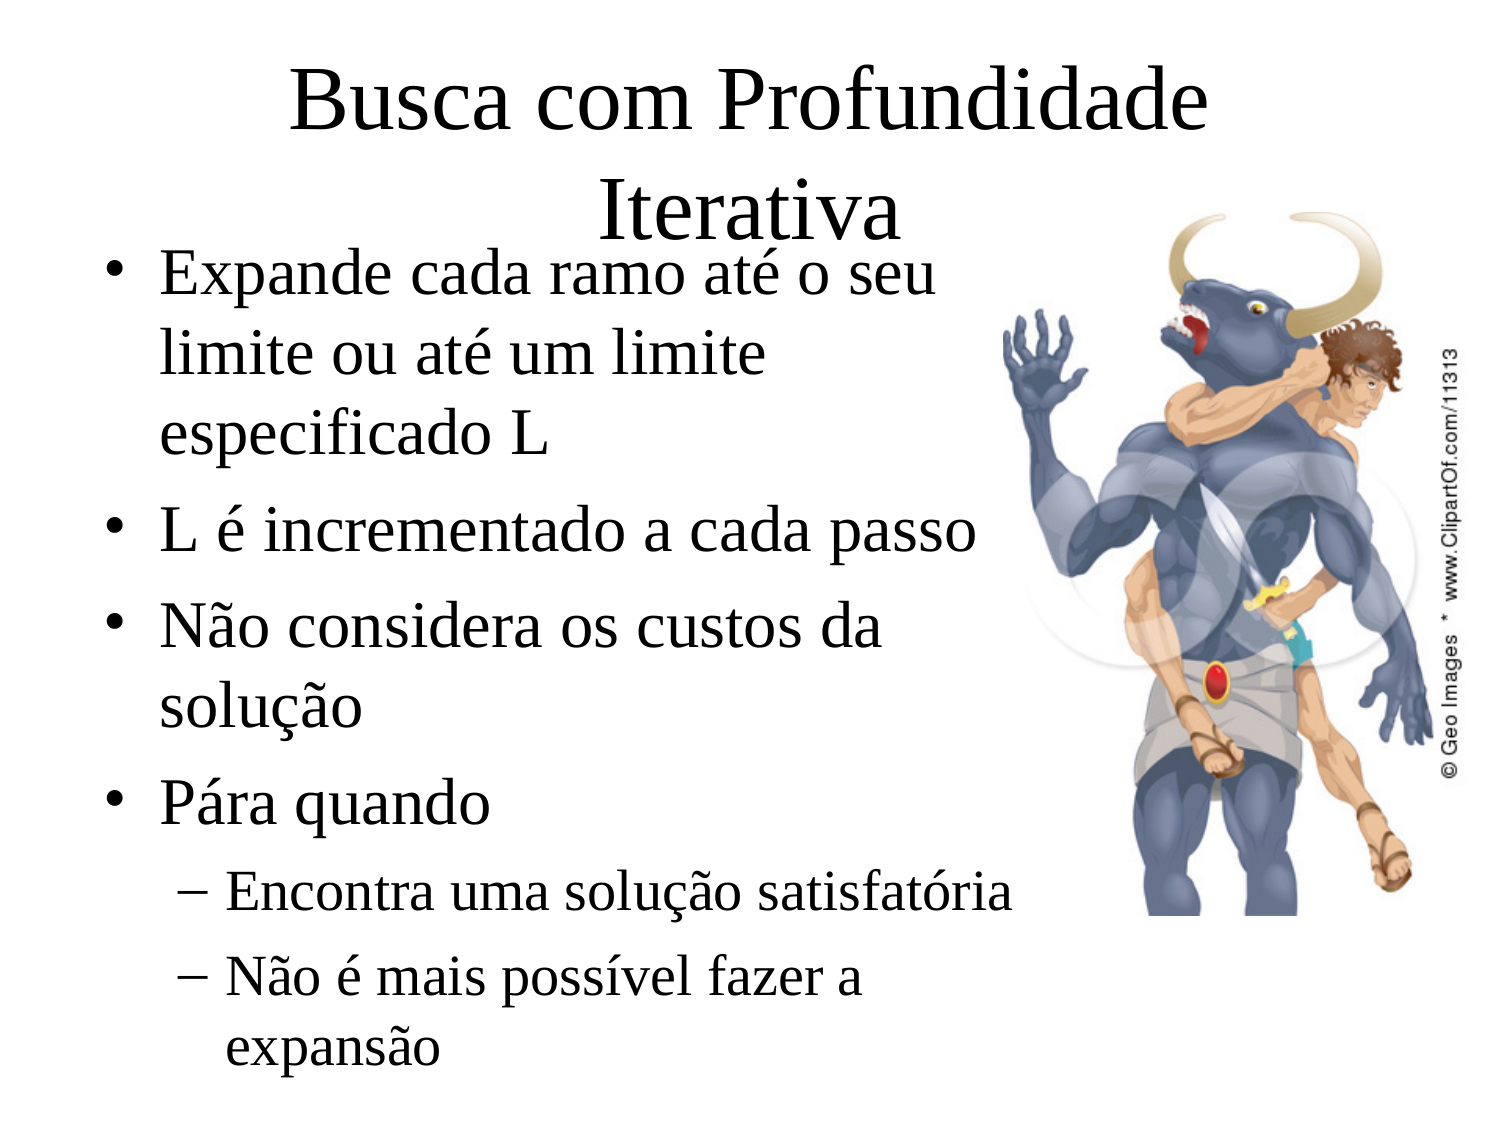

# Busca com Profundidade Iterativa
Expande cada ramo até o seu limite ou até um limite especificado L
L é incrementado a cada passo
Não considera os custos da solução
Pára quando
Encontra uma solução satisfatória
Não é mais possível fazer a expansão